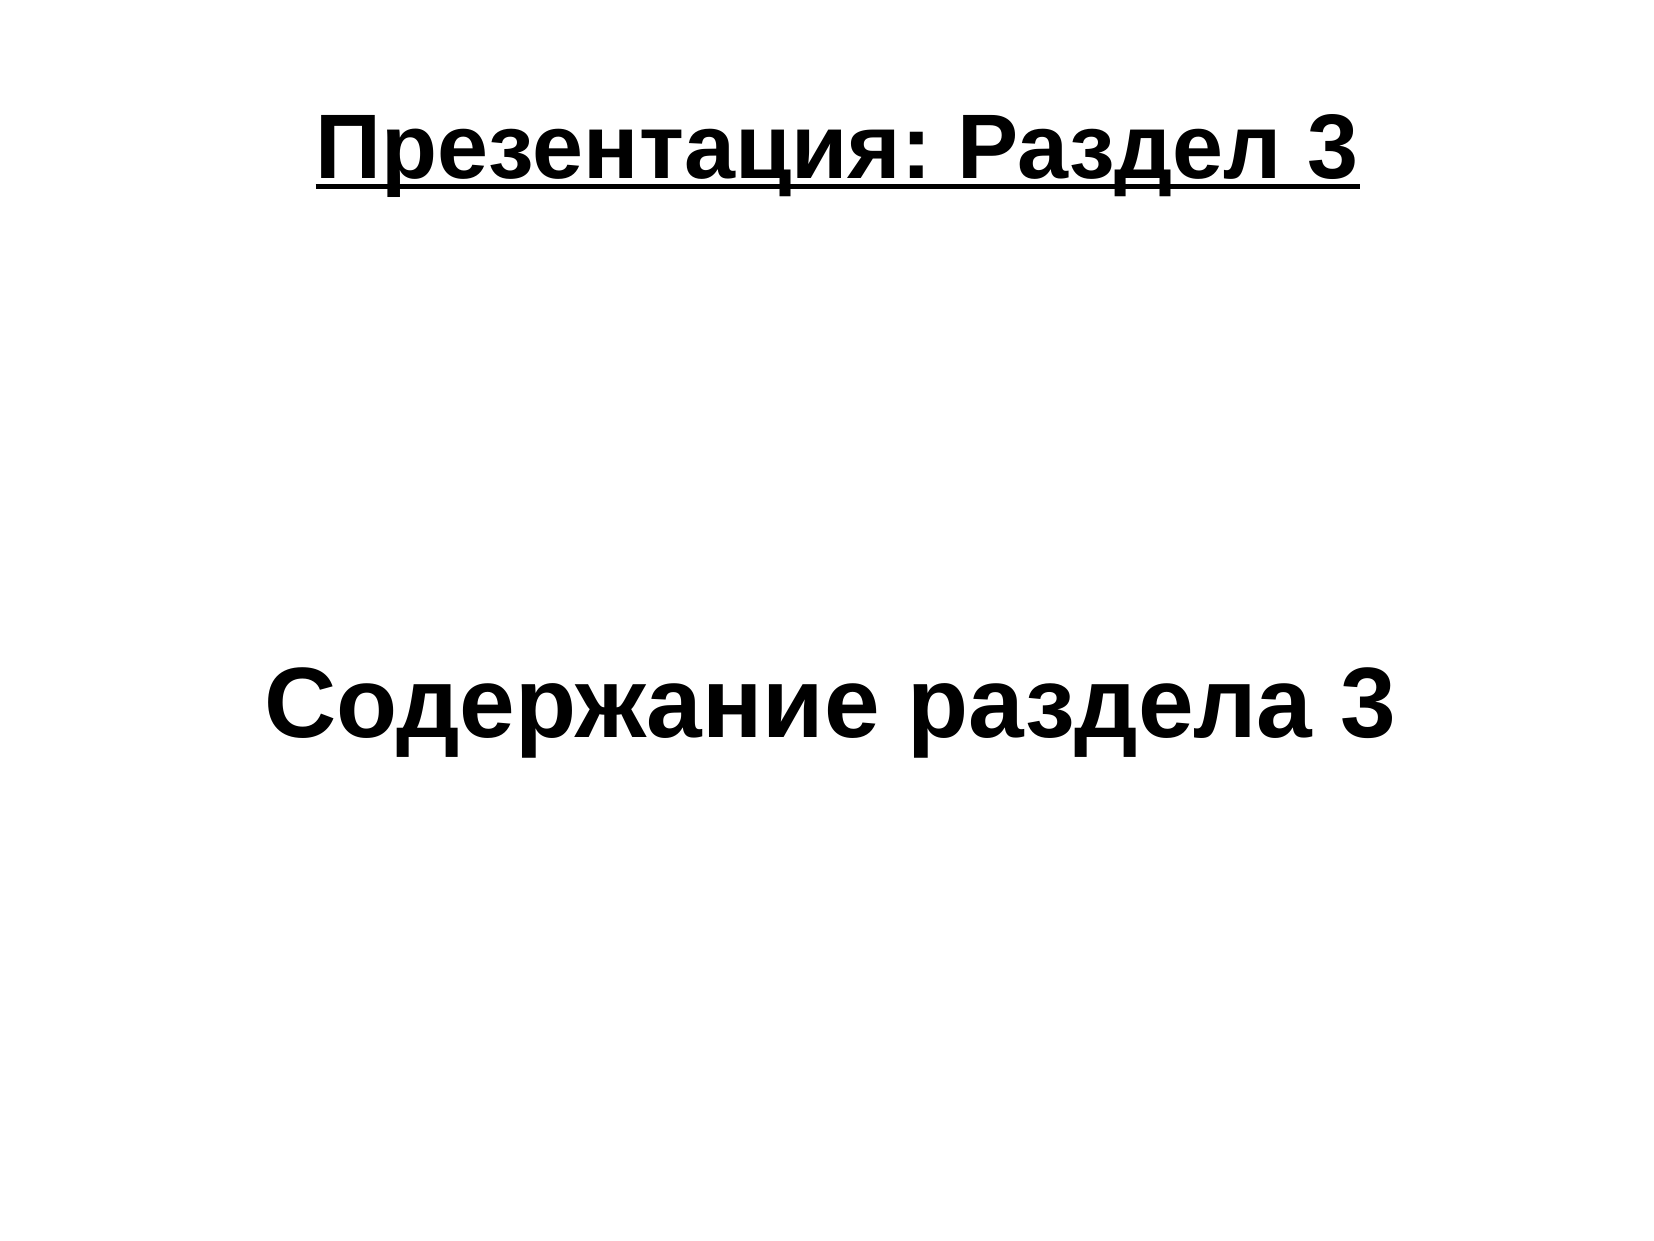

# Презентация: Раздел 3
Содержание раздела 3
Александр Дымо <alexander@linguistics.mk.ua> Как делать презентацию. НУК, 21.11.2008